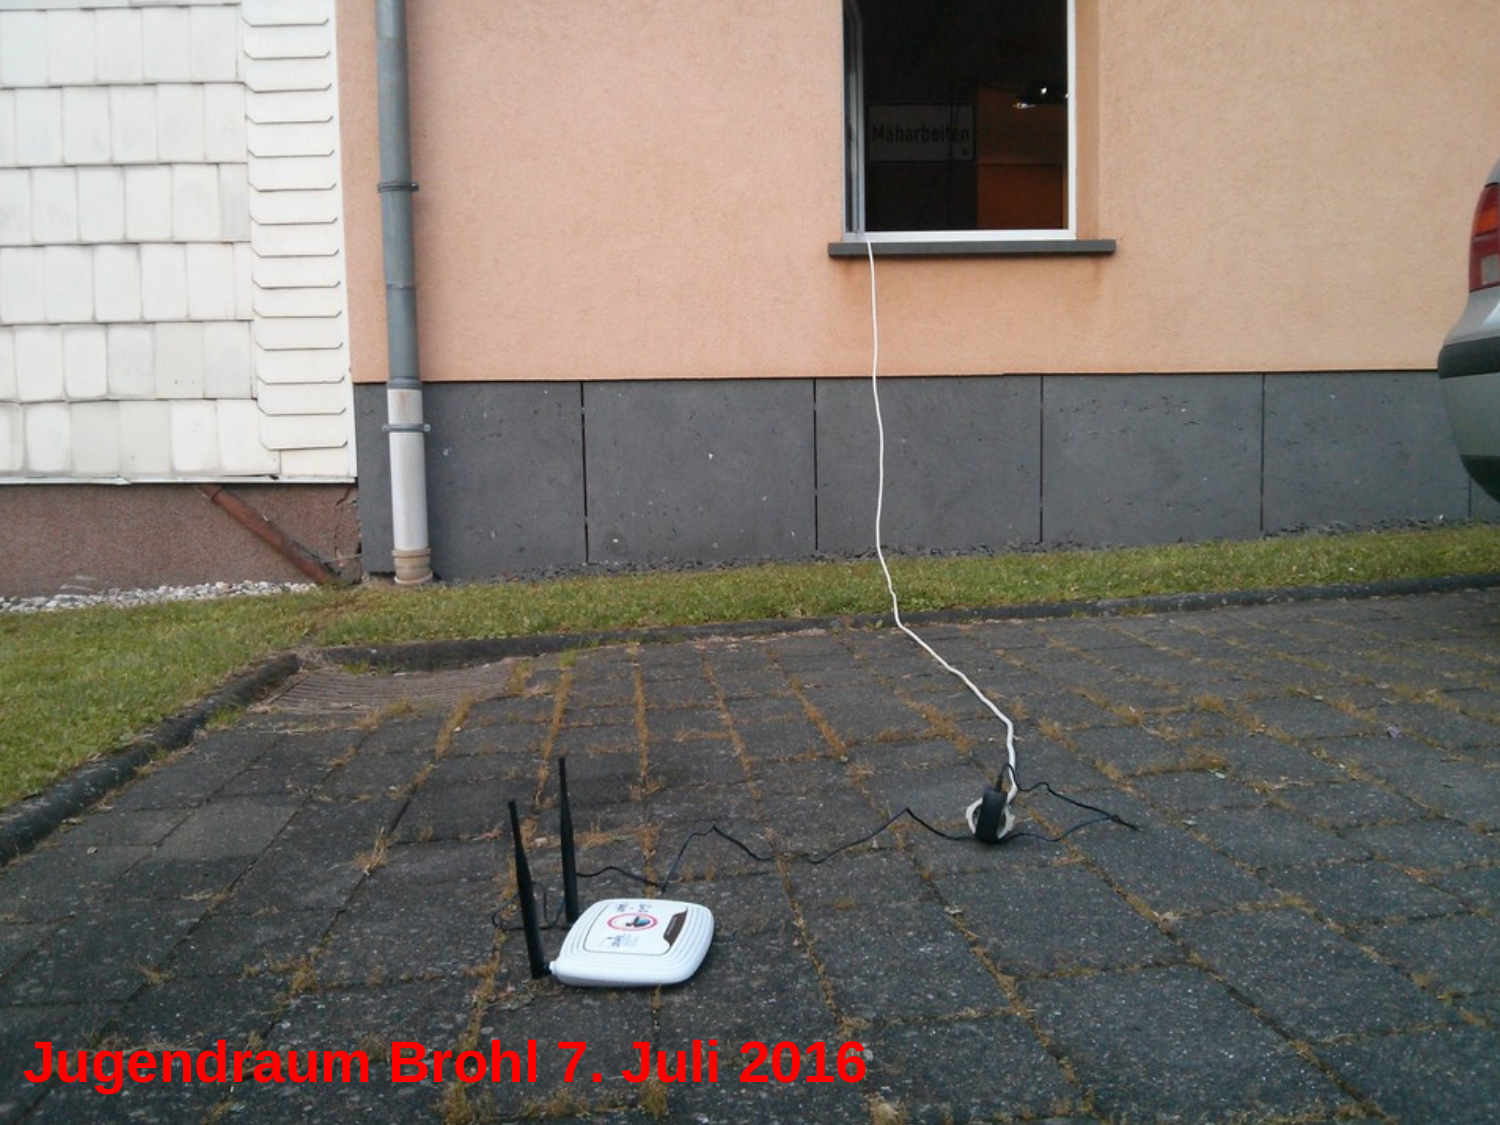

# Jugendraum Brohl 7. Juli 2016
17
freifunk-myk.de